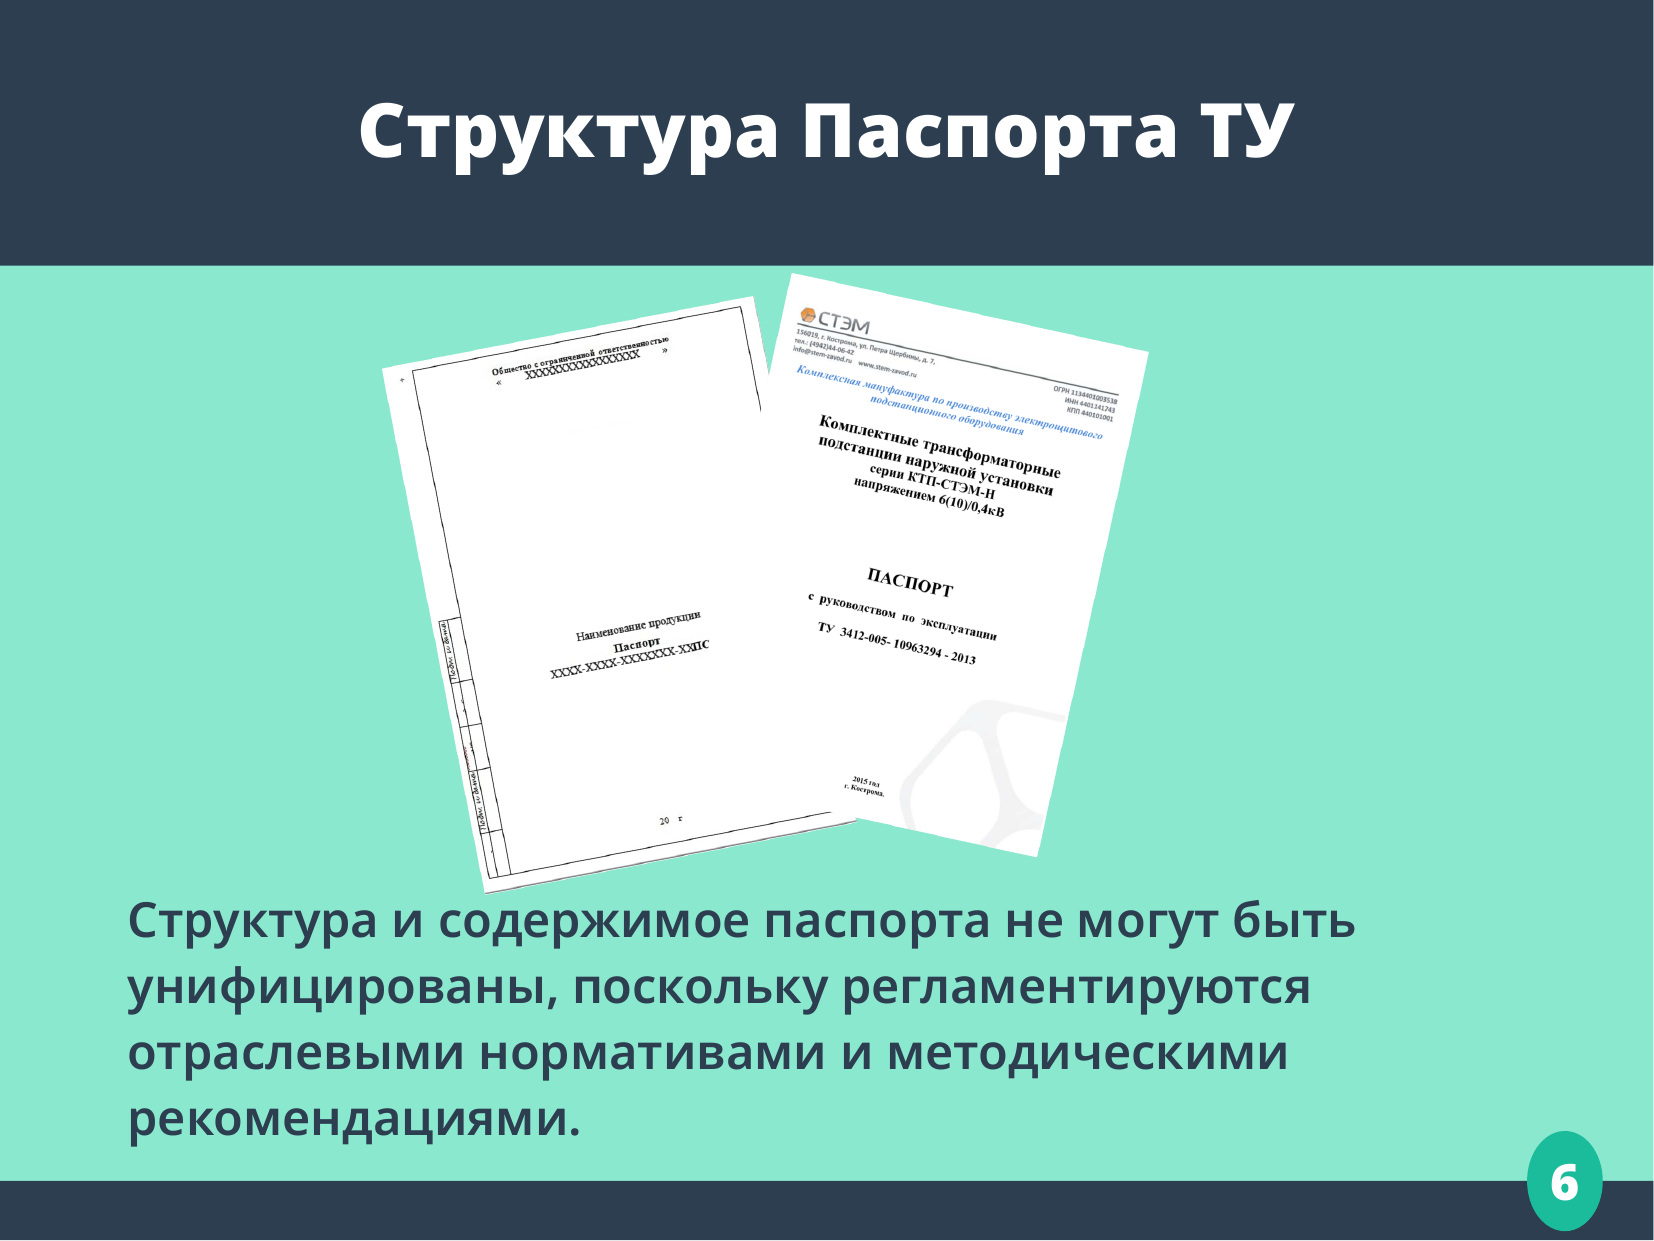

# Структура Паспорта ТУ
Структура и содержимое паспорта не могут быть унифицированы, поскольку регламентируются отраслевыми нормативами и методическими рекомендациями.